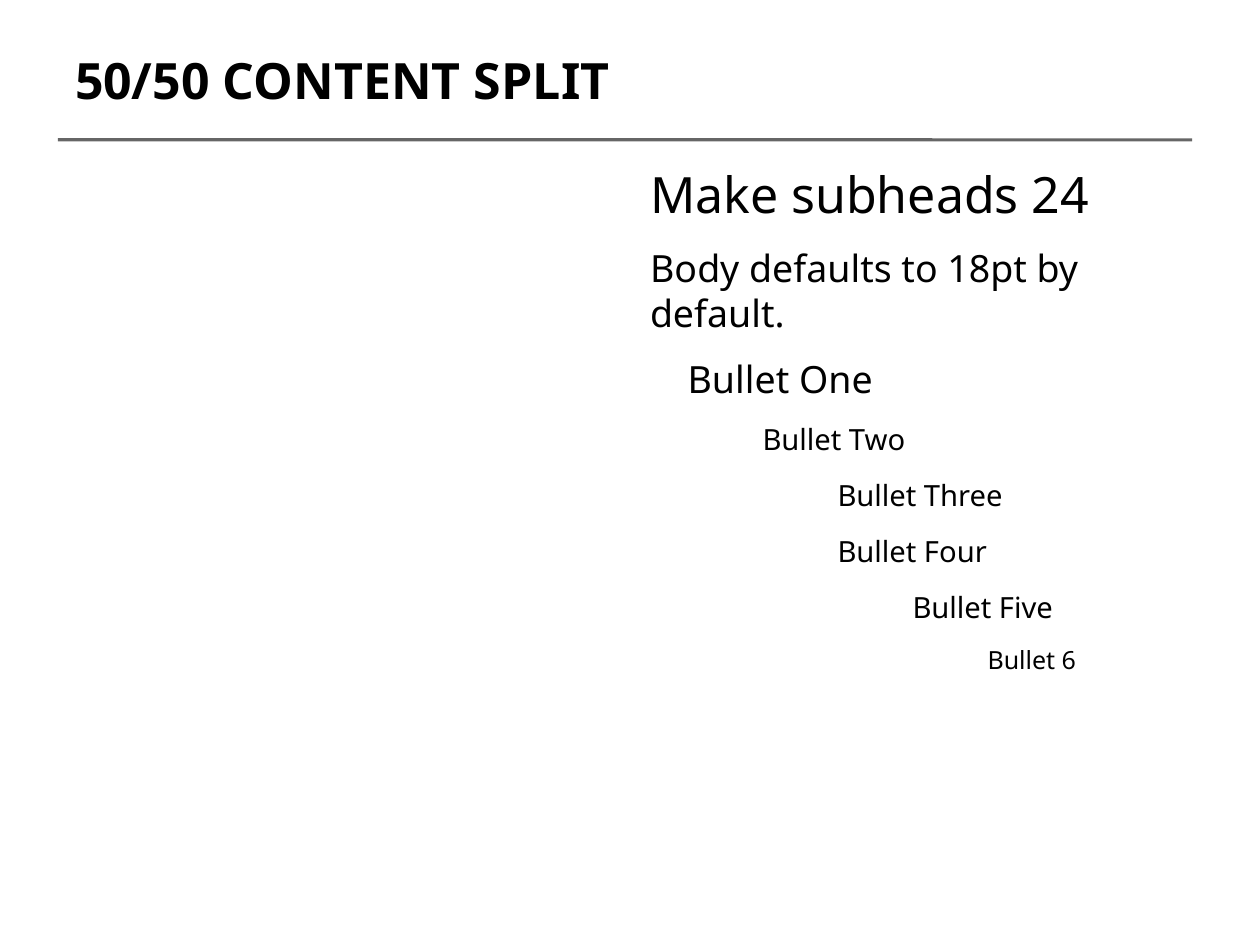

# 50/50 CONTENT SPLIT
Make subheads 24
Body defaults to 18pt by default.
Bullet One
Bullet Two
Bullet Three
Bullet Four
Bullet Five
Bullet 6